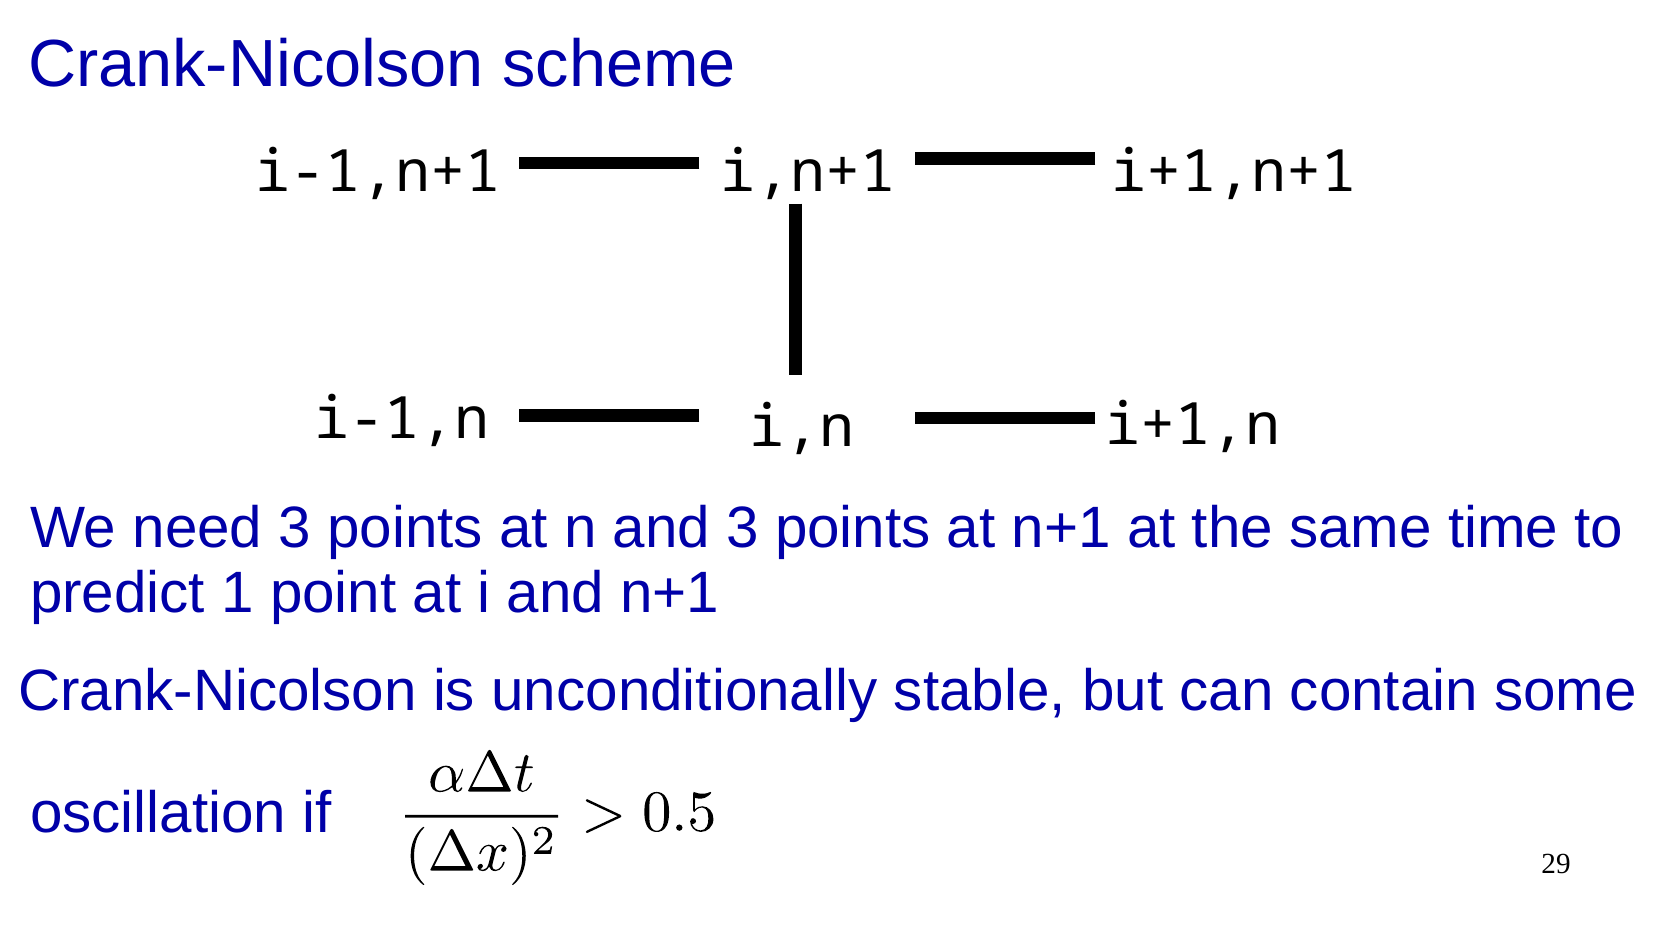

# Crank-Nicolson scheme
i-1,n+1
i,n+1
i+1,n+1
i-1,n
i+1,n
i,n
We need 3 points at n and 3 points at n+1 at the same time to predict 1 point at i and n+1
Crank-Nicolson is unconditionally stable, but can contain some
oscillation if
29